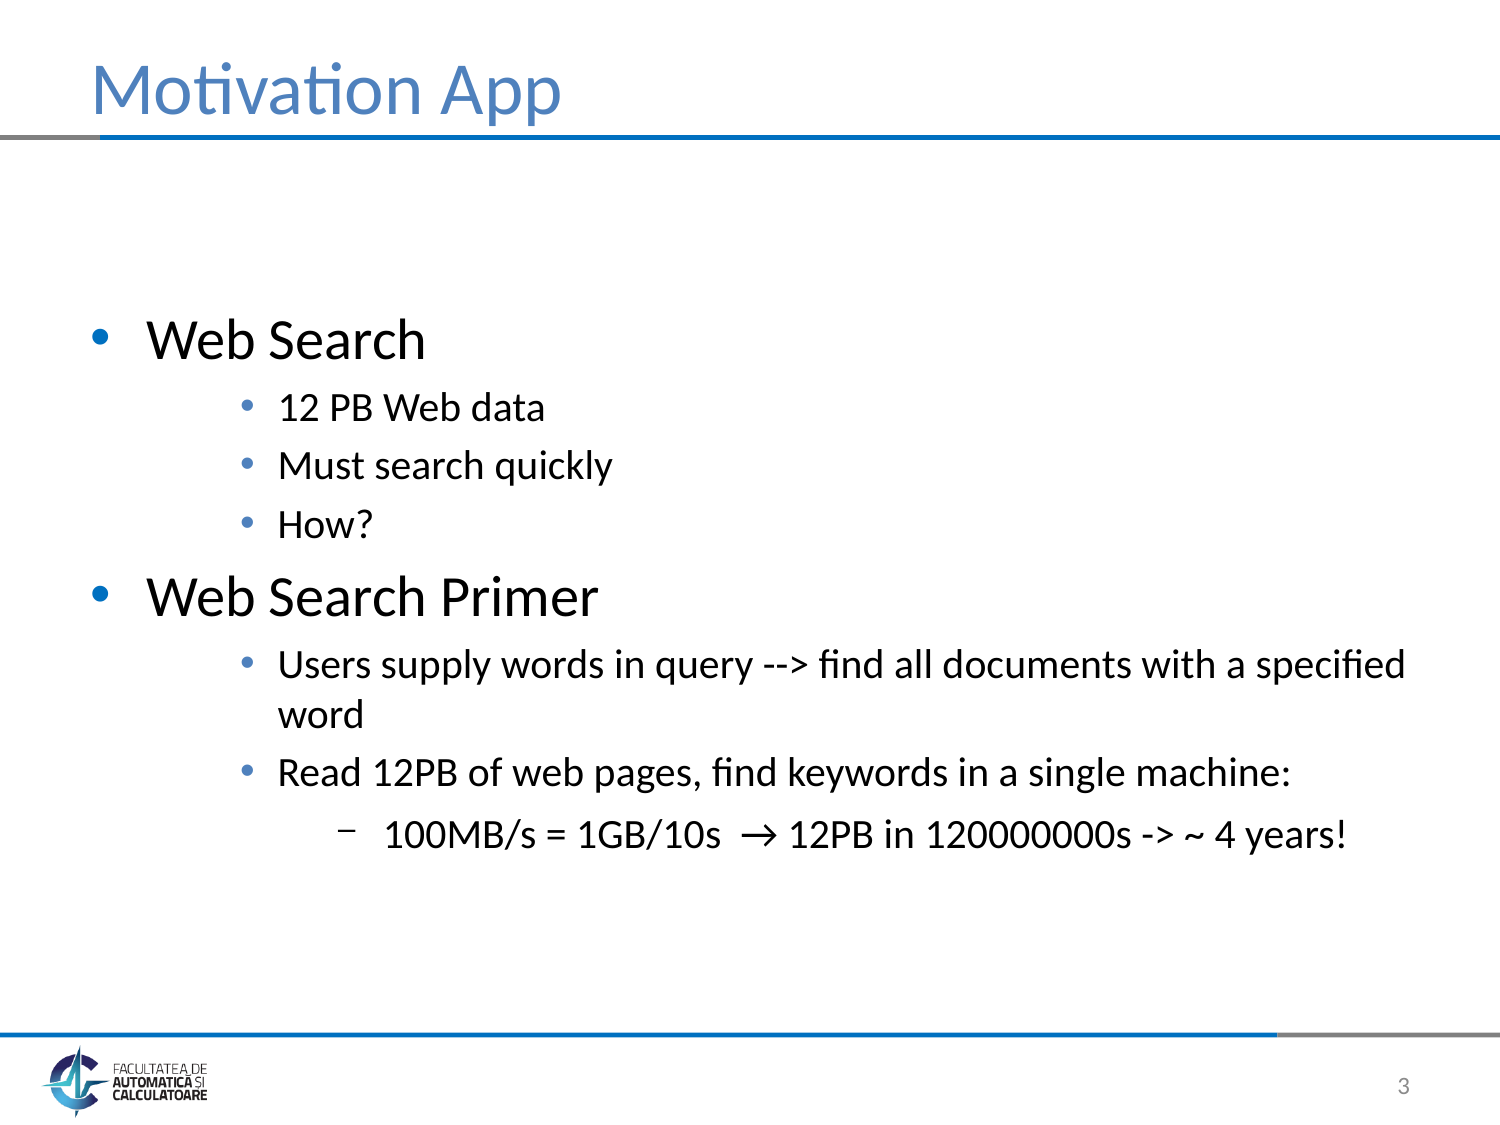

# Motivation App
Web Search
12 PB Web data
Must search quickly
How?
Web Search Primer
Users supply words in query --> find all documents with a specified word
Read 12PB of web pages, find keywords in a single machine:
 100MB/s = 1GB/10s → 12PB in 120000000s -> ~ 4 years!